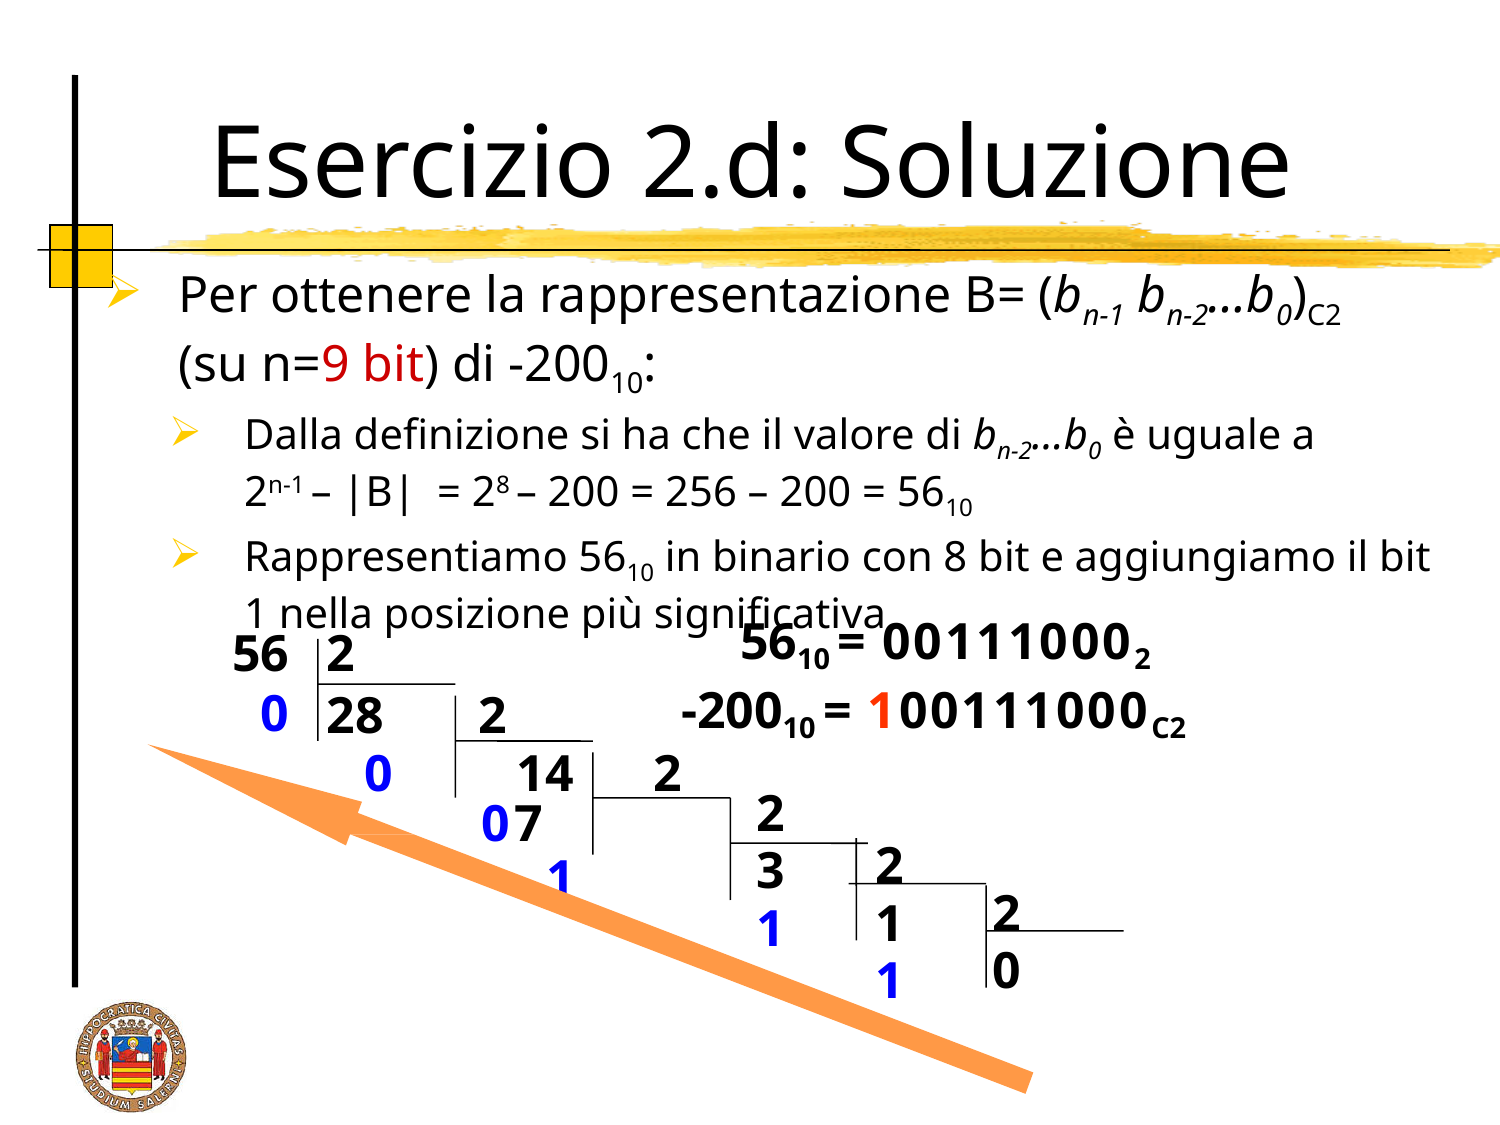

# Esercizio 2.d: Soluzione
Per ottenere la rappresentazione B= (bn-1 bn-2…b0)C2
(su n=9 bit) di -20010:
Dalla definizione si ha che il valore di bn-2…b0 è uguale a
2n-1 – |B| = 28 – 200 = 256 – 200 = 5610
Rappresentiamo 5610 in binario con 8 bit e aggiungiamo il bit 1 nella posizione più significativa
5610 = 001110002
56
0
2
28	2
0	 14	2
 0	7
 1
2
3
1
-20010 = 100111000C2
2
1
1
2
0